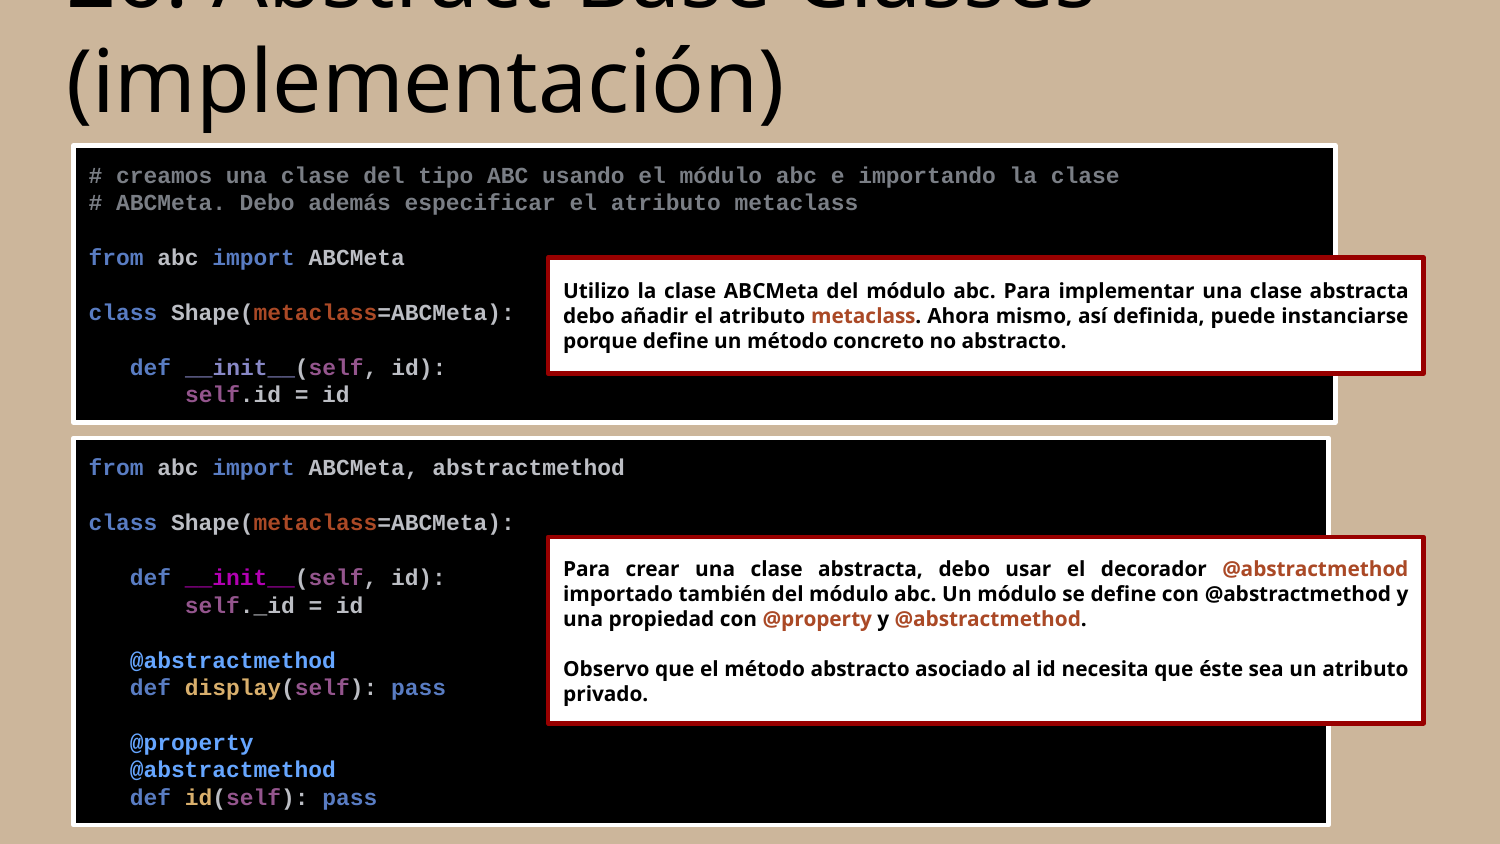

# 26. Abstract Base Classes (implementación)
# creamos una clase del tipo ABC usando el módulo abc e importando la clase
# ABCMeta. Debo además especificar el atributo metaclass
from abc import ABCMeta
class Shape(metaclass=ABCMeta):
 def __init__(self, id):
 self.id = id
Utilizo la clase ABCMeta del módulo abc. Para implementar una clase abstracta debo añadir el atributo metaclass. Ahora mismo, así definida, puede instanciarse porque define un método concreto no abstracto.
from abc import ABCMeta, abstractmethod
class Shape(metaclass=ABCMeta):
 def __init__(self, id):
 self._id = id
 @abstractmethod
 def display(self): pass
 @property
 @abstractmethod
 def id(self): pass
Para crear una clase abstracta, debo usar el decorador @abstractmethod importado también del módulo abc. Un módulo se define con @abstractmethod y una propiedad con @property y @abstractmethod.
Observo que el método abstracto asociado al id necesita que éste sea un atributo privado.